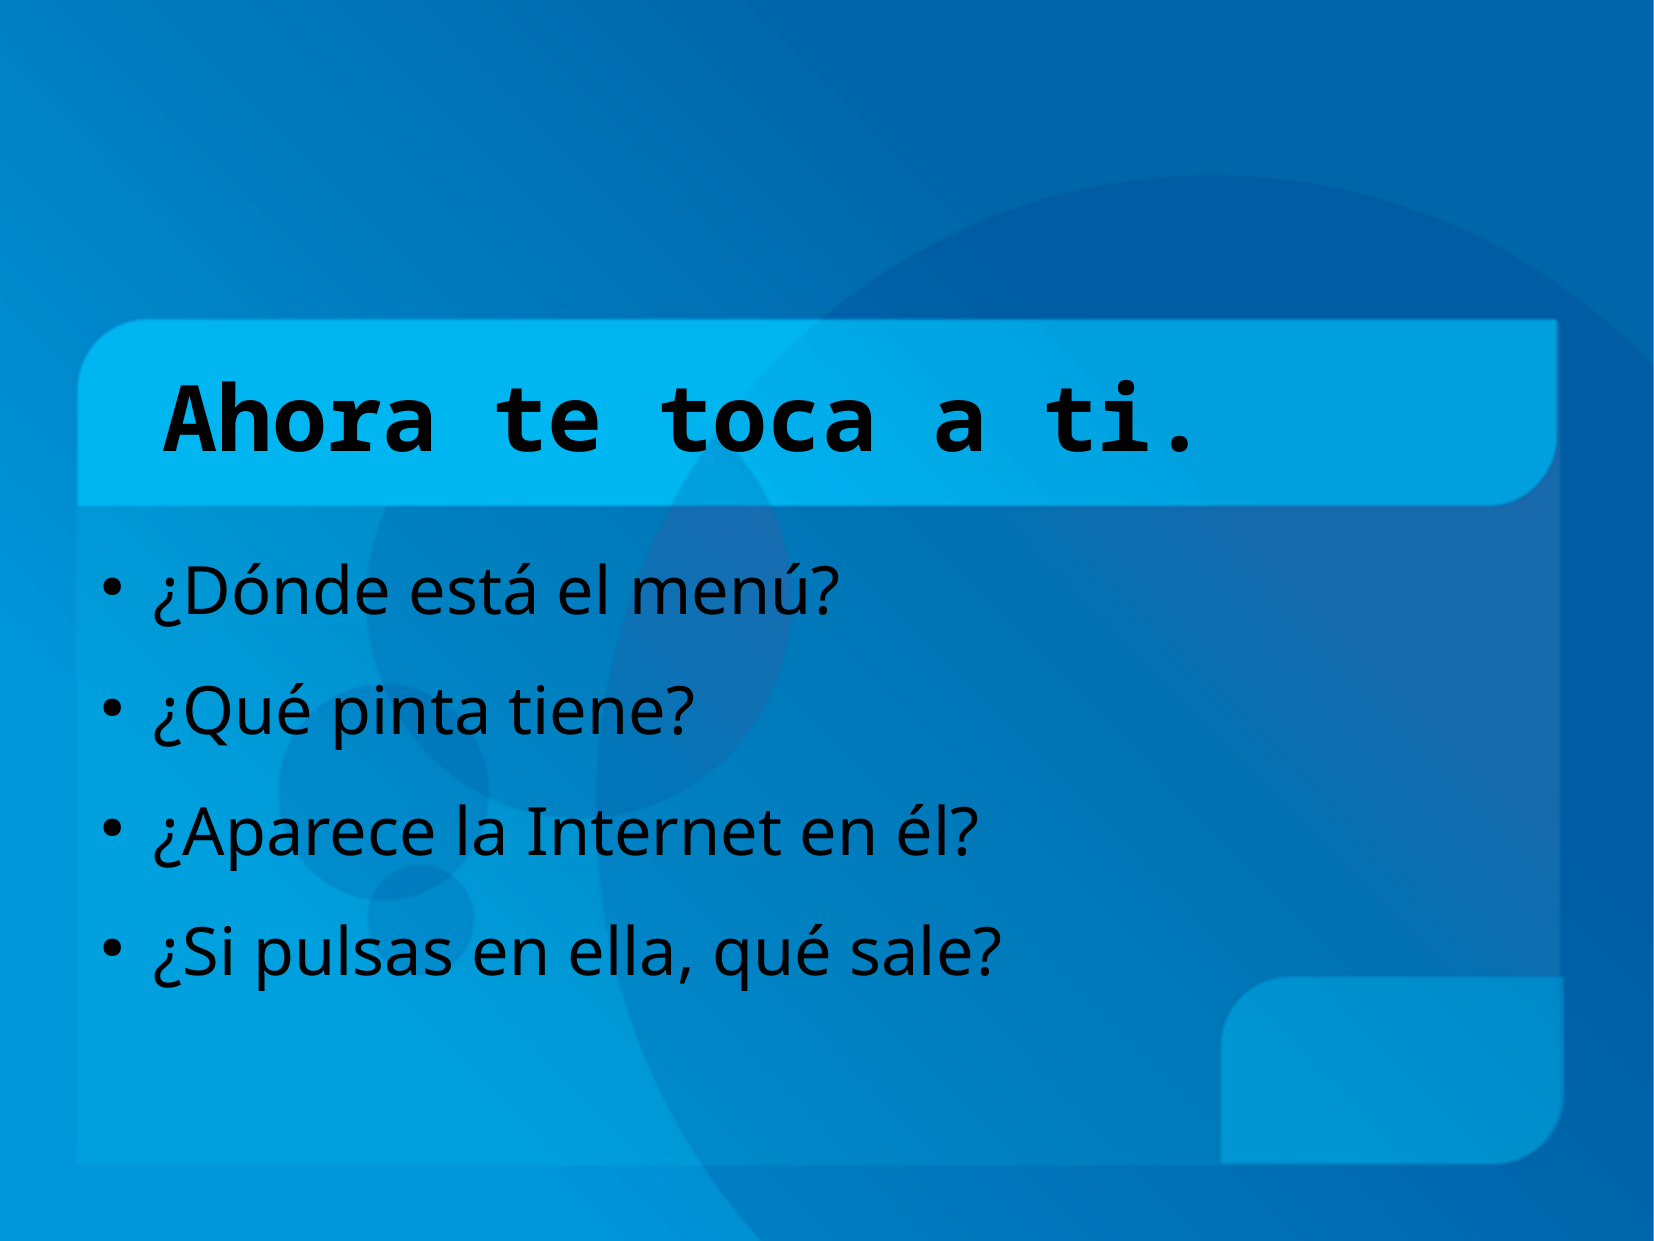

# Ahora te toca a ti.
¿Dónde está el menú?
¿Qué pinta tiene?
¿Aparece la Internet en él?
¿Si pulsas en ella, qué sale?